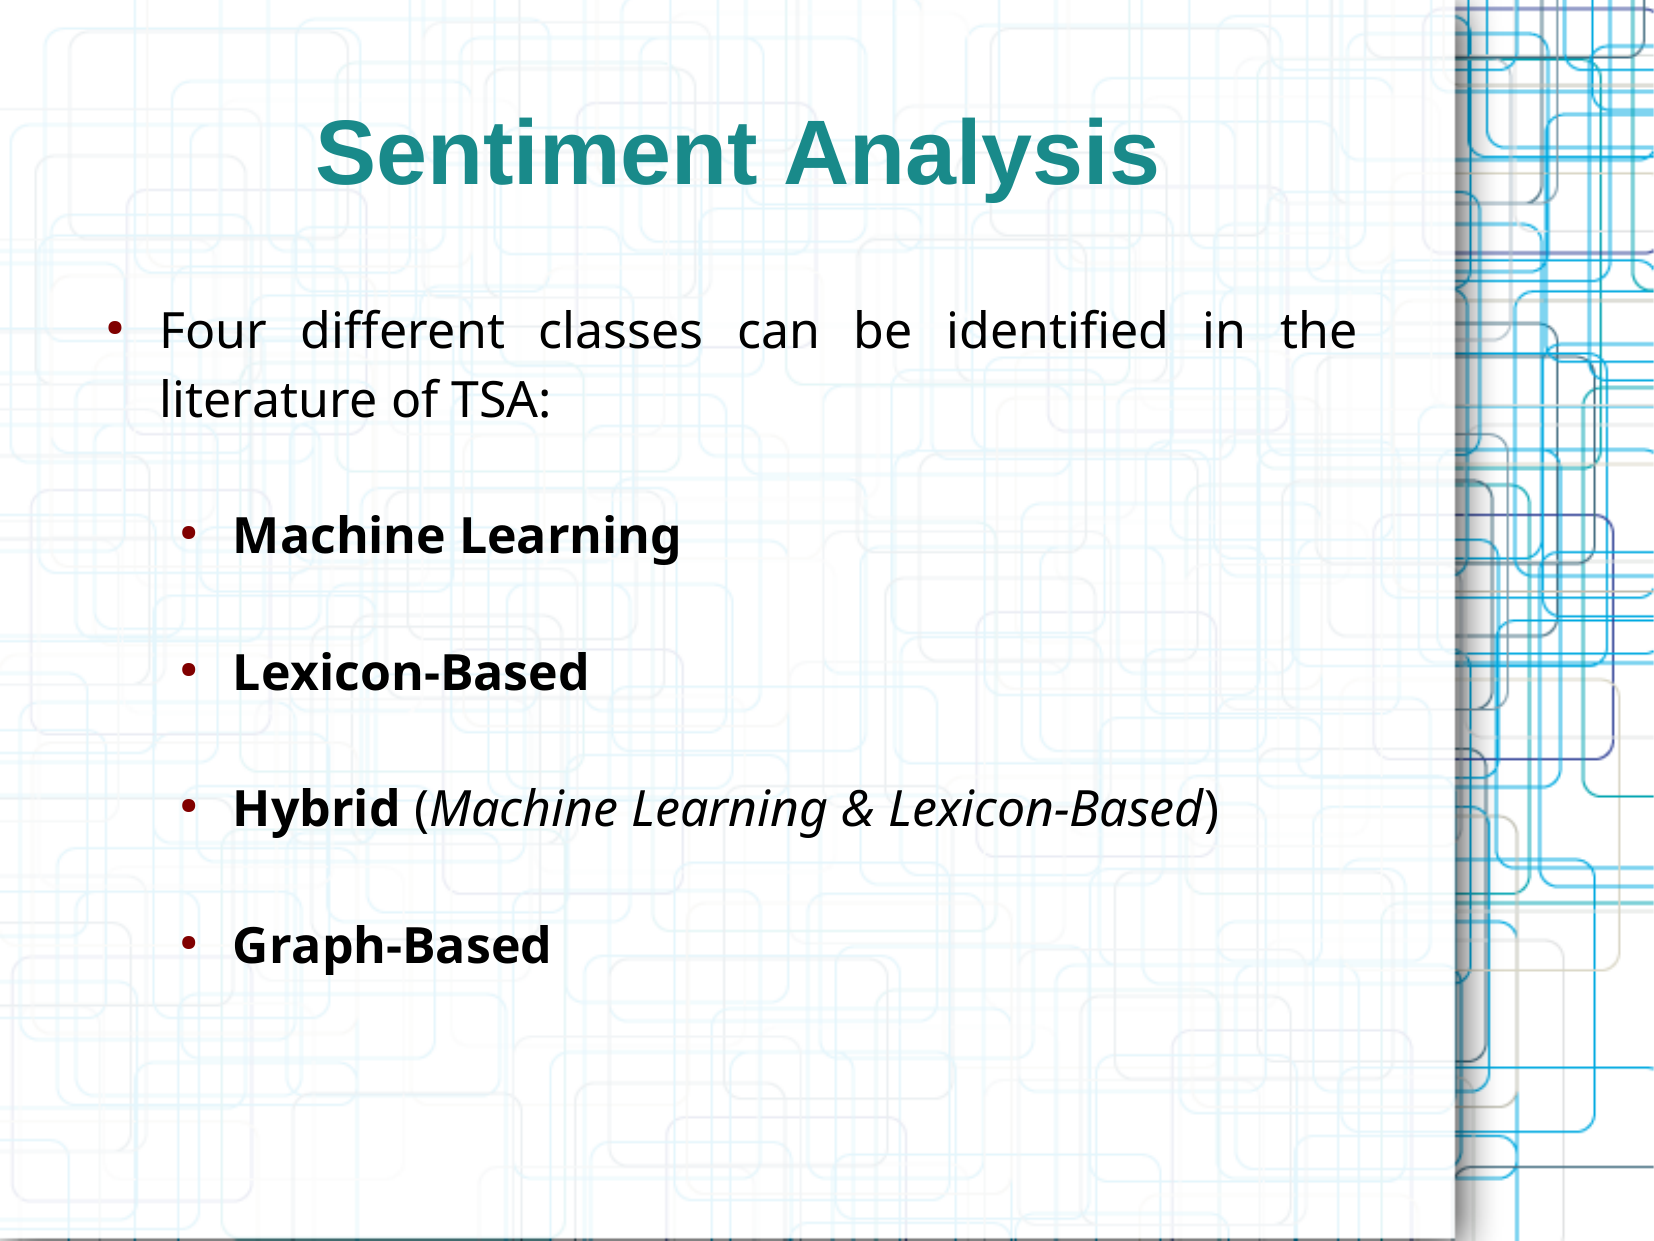

# Sentiment Analysis
Four different classes can be identified in the literature of TSA:
Machine Learning
Lexicon-Based
Hybrid (Machine Learning & Lexicon-Based)
Graph-Based